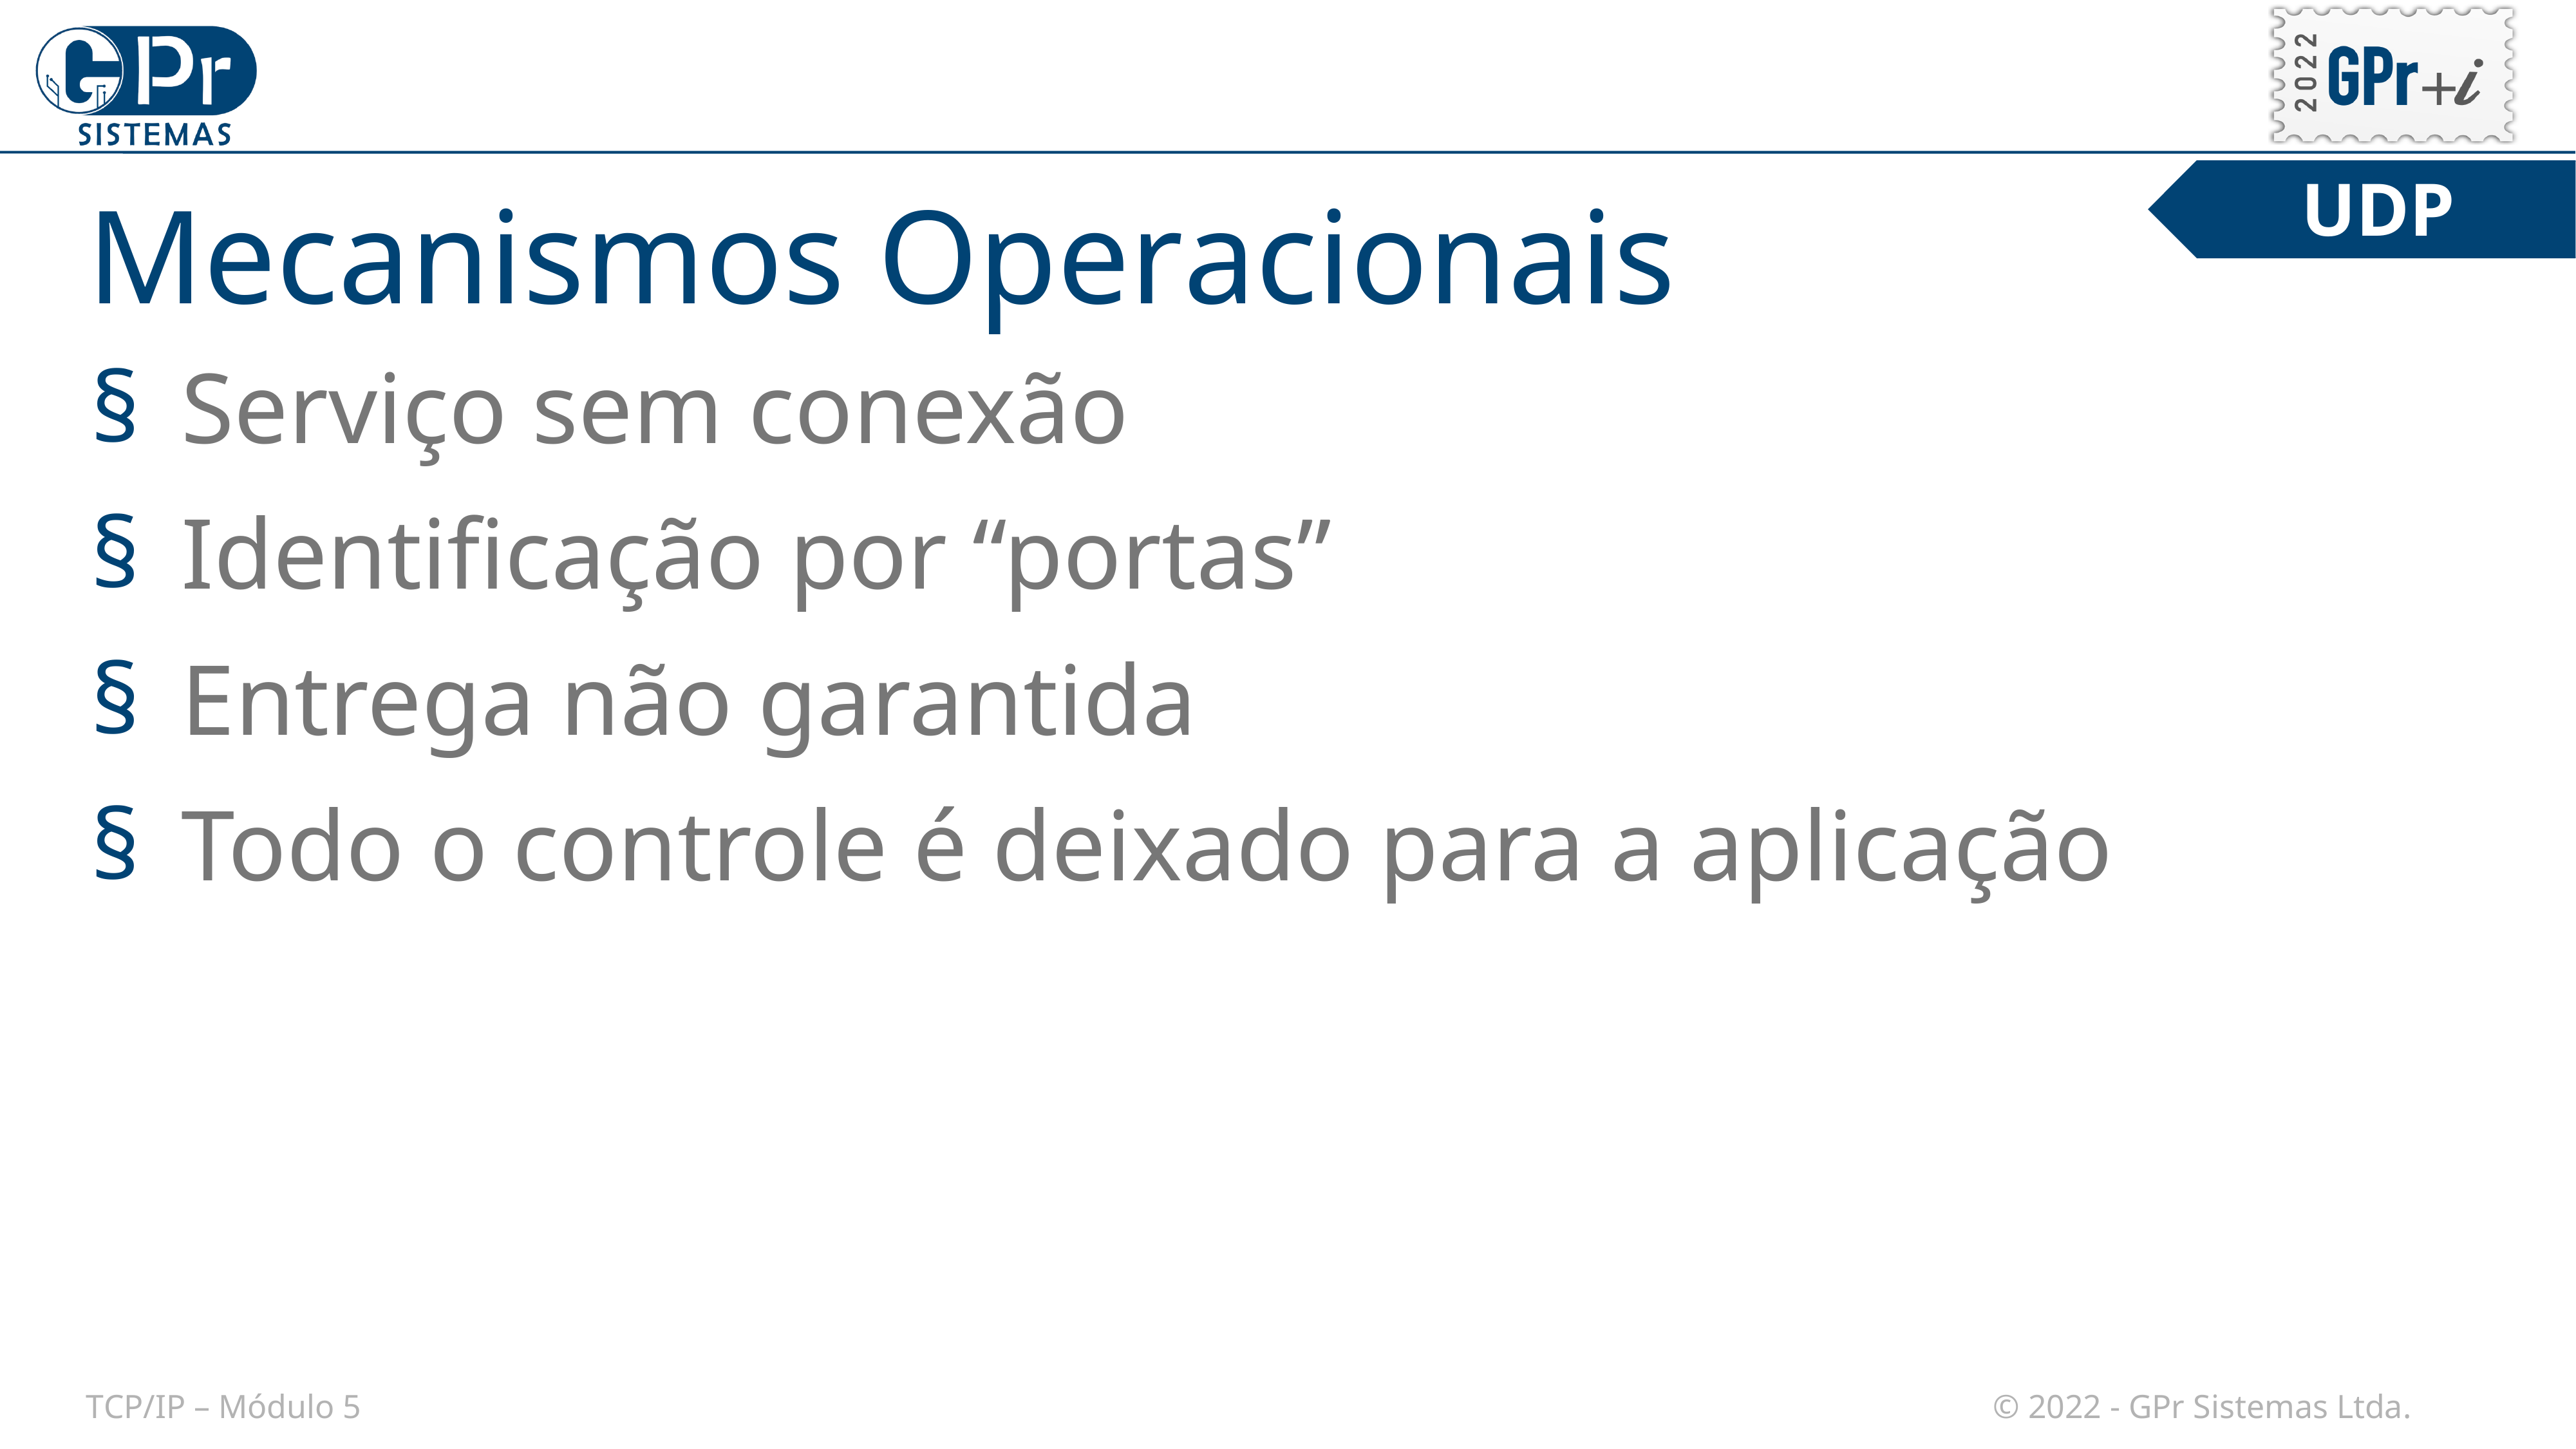

UDP
Mecanismos Operacionais
# Serviço sem conexão
Identificação por “portas”
Entrega não garantida
Todo o controle é deixado para a aplicação